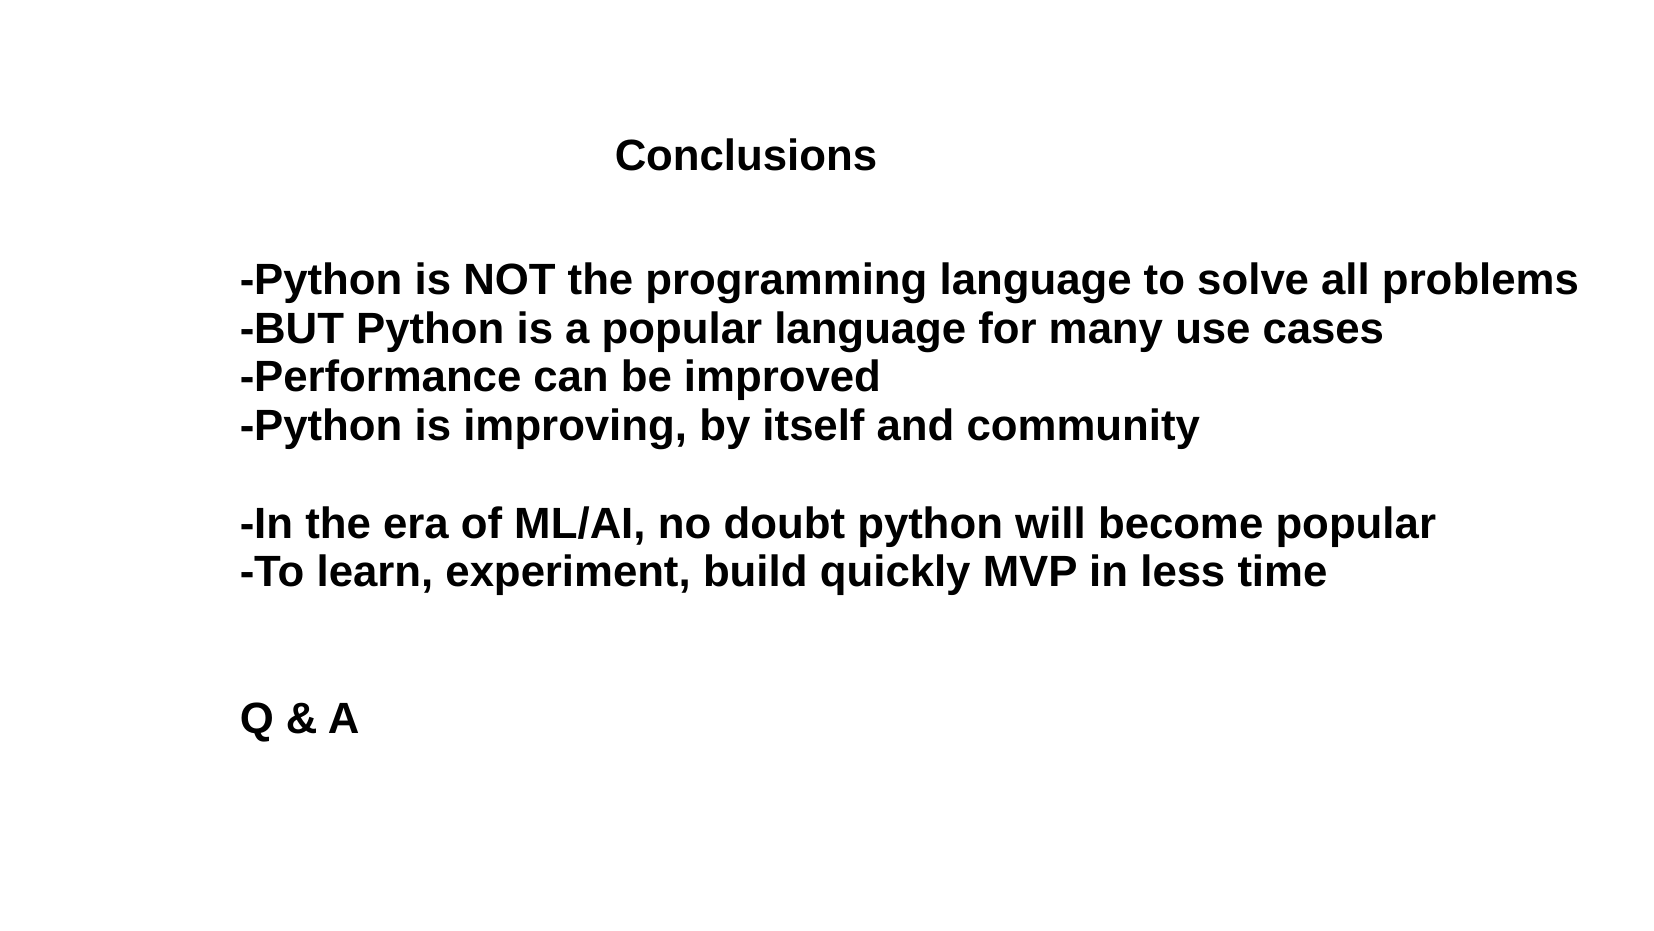

Conclusions
-Python is NOT the programming language to solve all problems
-BUT Python is a popular language for many use cases
-Performance can be improved
-Python is improving, by itself and community
-In the era of ML/AI, no doubt python will become popular
-To learn, experiment, build quickly MVP in less time
Q & A